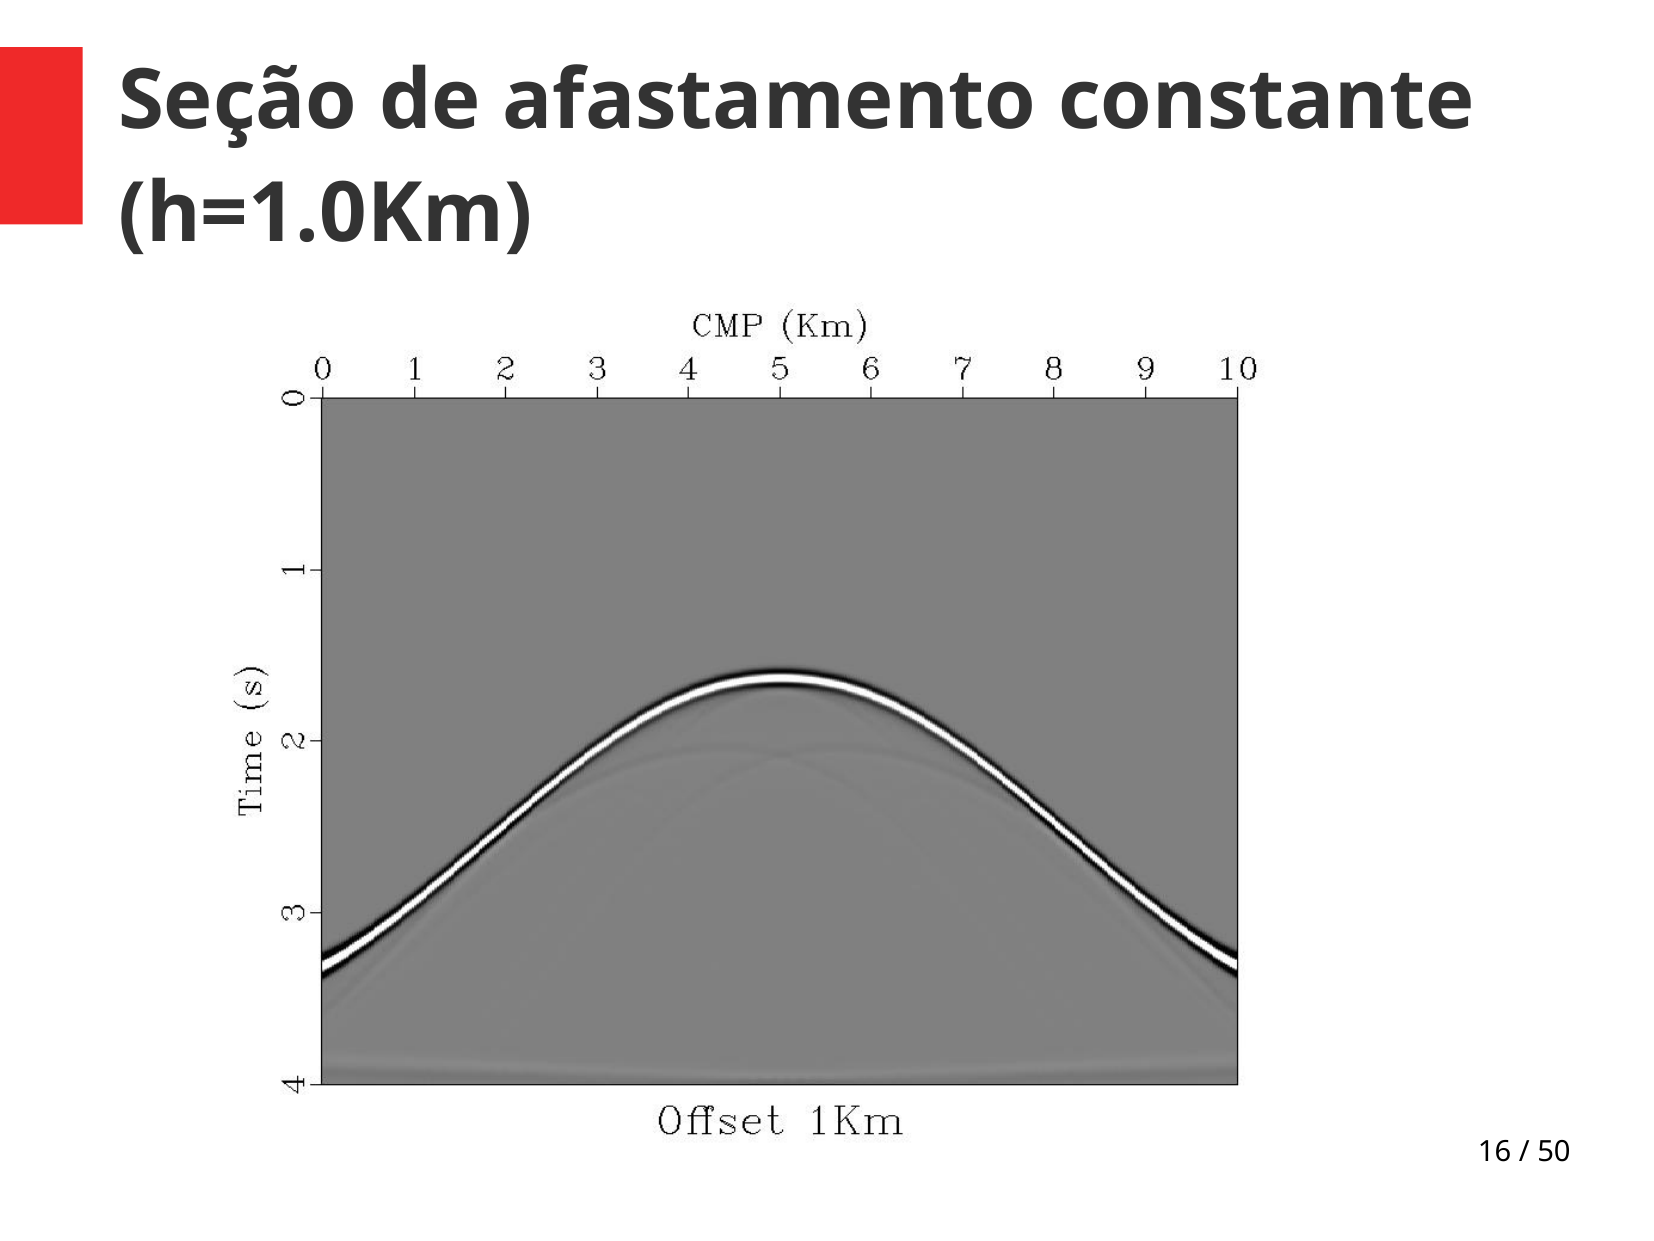

# Seção de afastamento constante (h=1.0Km)
16